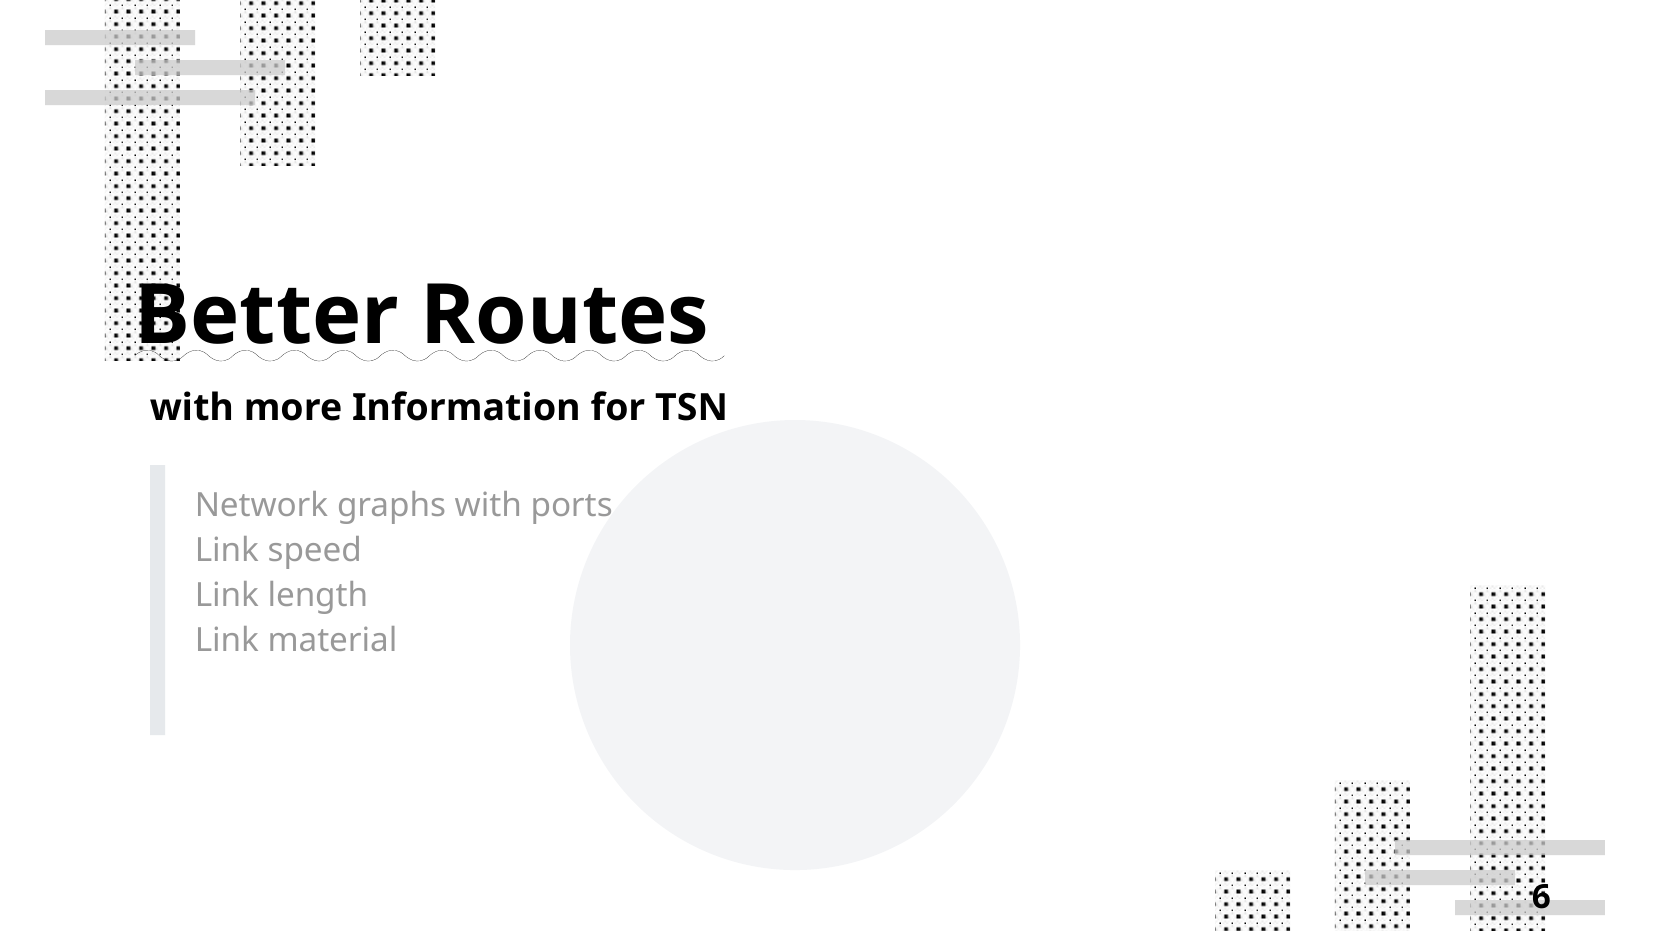

Better Routes
with more Information for TSN
Network graphs with ports
Link speed
Link length
Link material